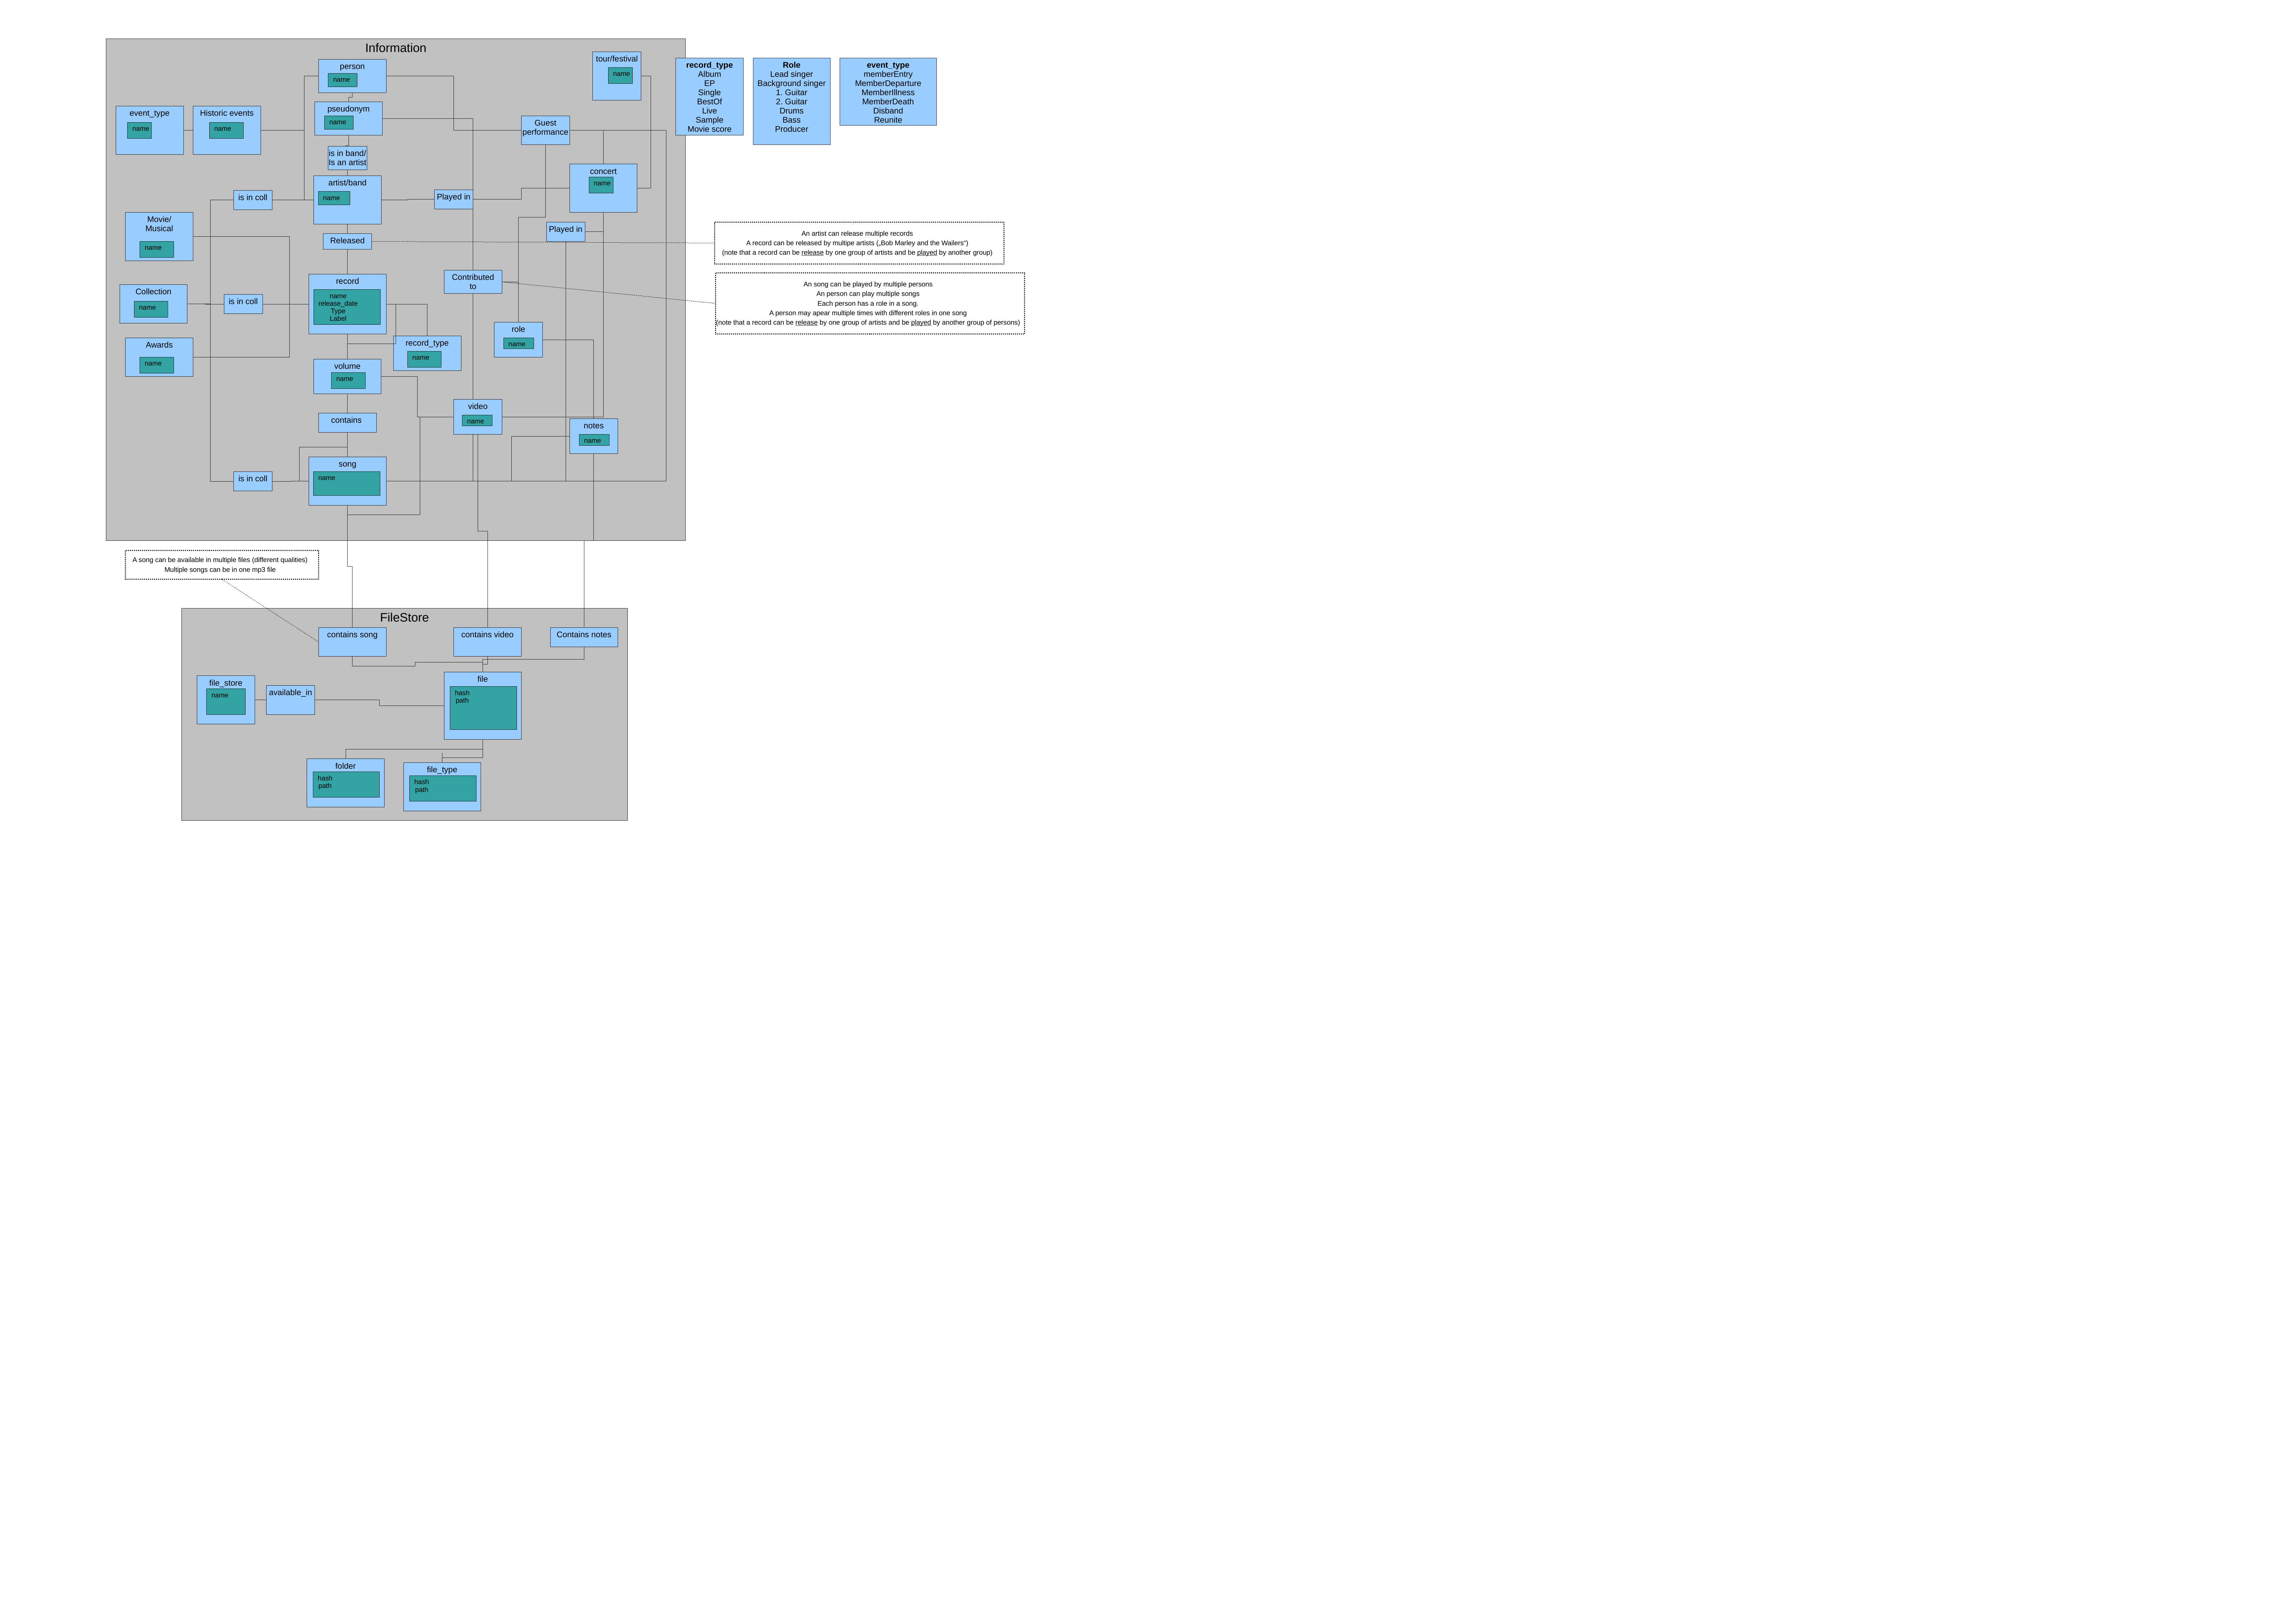

Information
tour/festival
record_type
Album
EP
Single
BestOf
Live
Sample
Movie score
Role
Lead singer
Background singer
1. Guitar
2. Guitar
Drums
Bass
Producer
event_type
memberEntry
MemberDeparture
MemberIllness
MemberDeath
Disband
Reunite
person
name
name
pseudonym
event_type
Historic events
name
Guest
performance
name
name
is in band/
Is an artist
concert
artist/band
name
Played in
is in coll
name
Movie/
Musical
Played in
An artist can release multiple records
A record can be released by multipe artists („Bob Marley and the Wailers“)
(note that a record can be release by one group of artists and be played by another group)
Released
name
Contributed
to
An song can be played by multiple persons
An person can play multiple songs
Each person has a role in a song.
A person may apear multiple times with different roles in one song
(note that a record can be release by one group of artists and be played by another group of persons)
record
Collection
name
release_date
Type
Label
is in coll
name
role
record_type
name
Awards
name
name
volume
name
video
contains
name
name
notes
name
song
name
is in coll
A song can be available in multiple files (different qualities)
Multiple songs can be in one mp3 file
FileStore
contains song
contains video
Contains notes
file
file_store
available_in
hash
path
name
folder
file_type
hash
path
hash
path